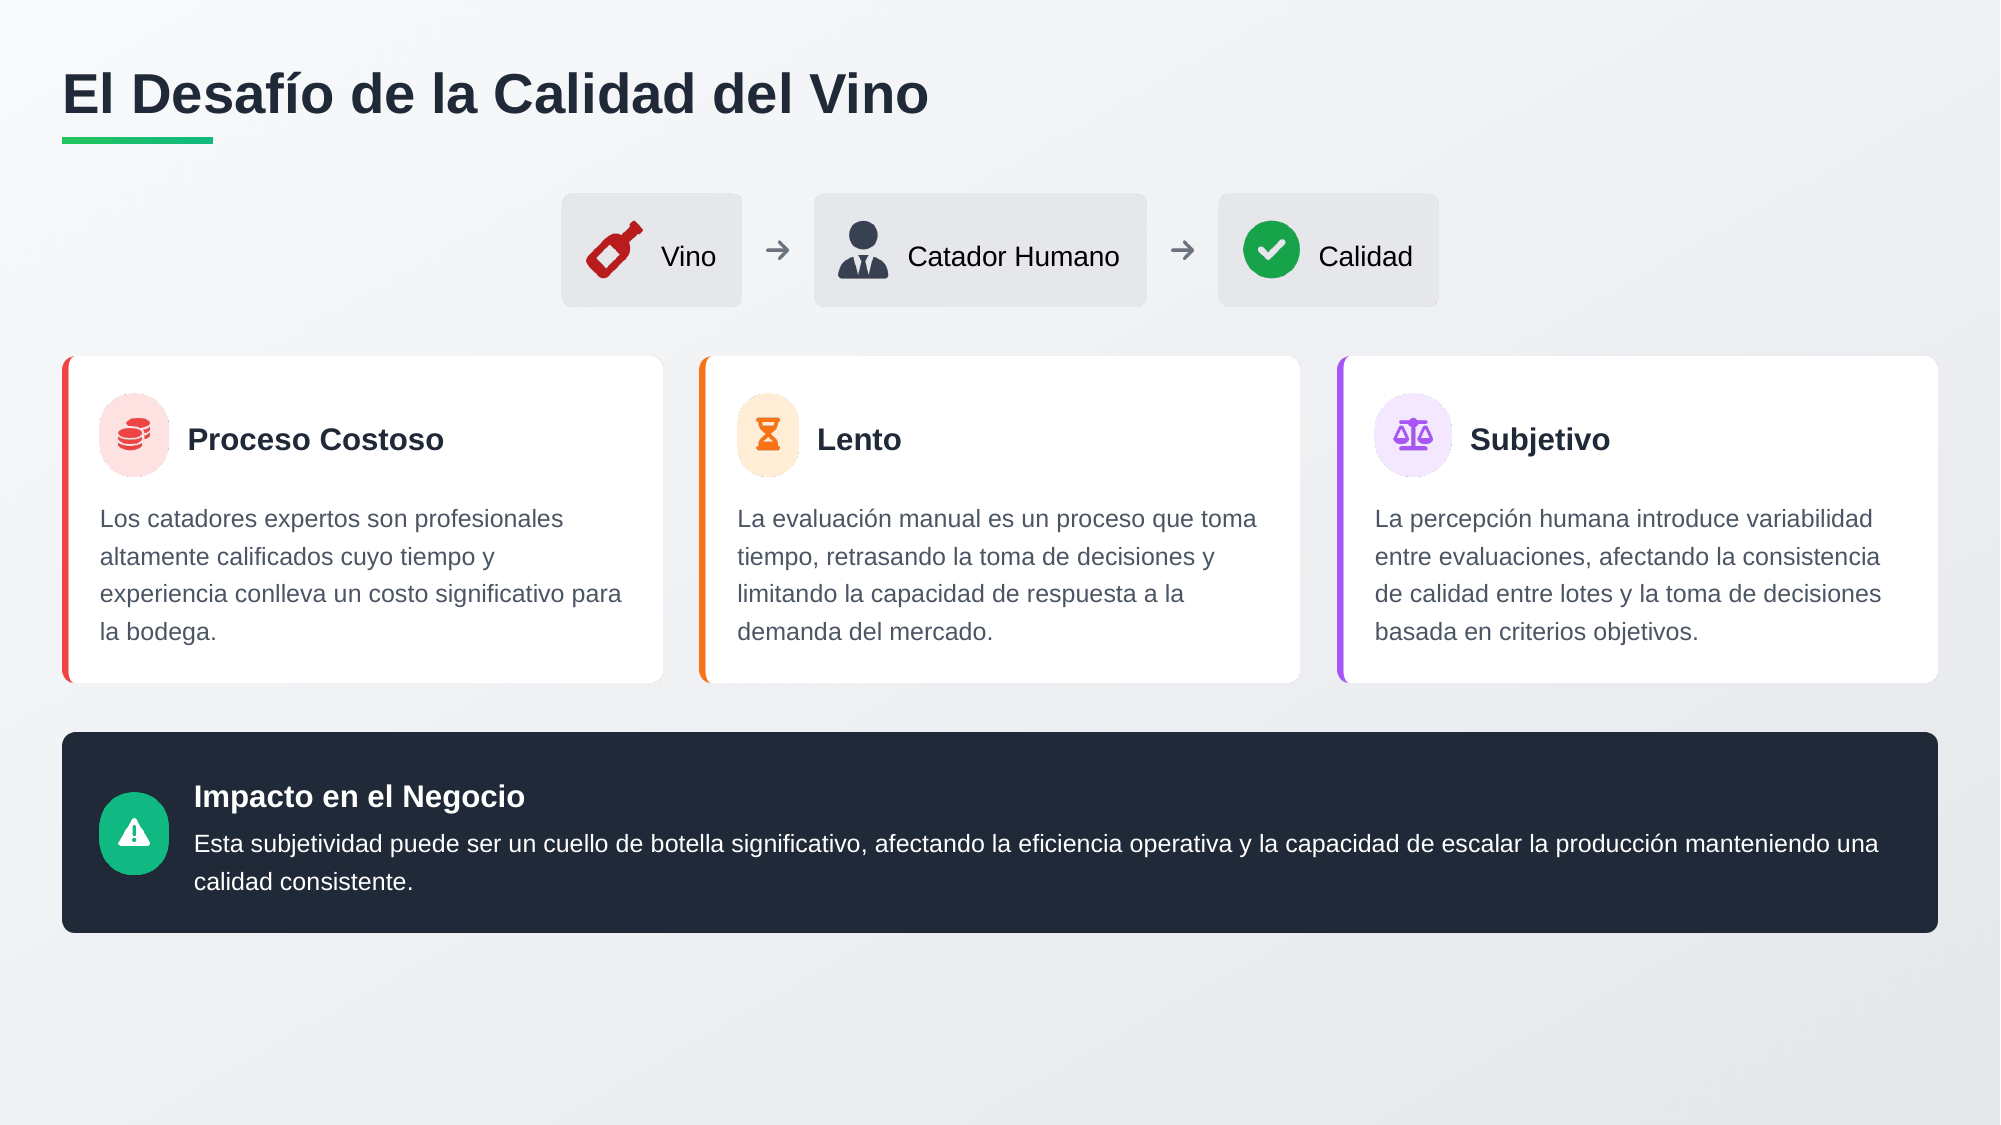

El Desafío de la Calidad del Vino
Vino
Catador Humano
Calidad
Proceso Costoso
Lento
Subjetivo
Los catadores expertos son profesionales altamente calificados cuyo tiempo y experiencia conlleva un costo significativo para la bodega.
La evaluación manual es un proceso que toma tiempo, retrasando la toma de decisiones y limitando la capacidad de respuesta a la demanda del mercado.
La percepción humana introduce variabilidad entre evaluaciones, afectando la consistencia de calidad entre lotes y la toma de decisiones basada en criterios objetivos.
Impacto en el Negocio
Esta subjetividad puede ser un cuello de botella significativo, afectando la eficiencia operativa y la capacidad de escalar la producción manteniendo una calidad consistente.